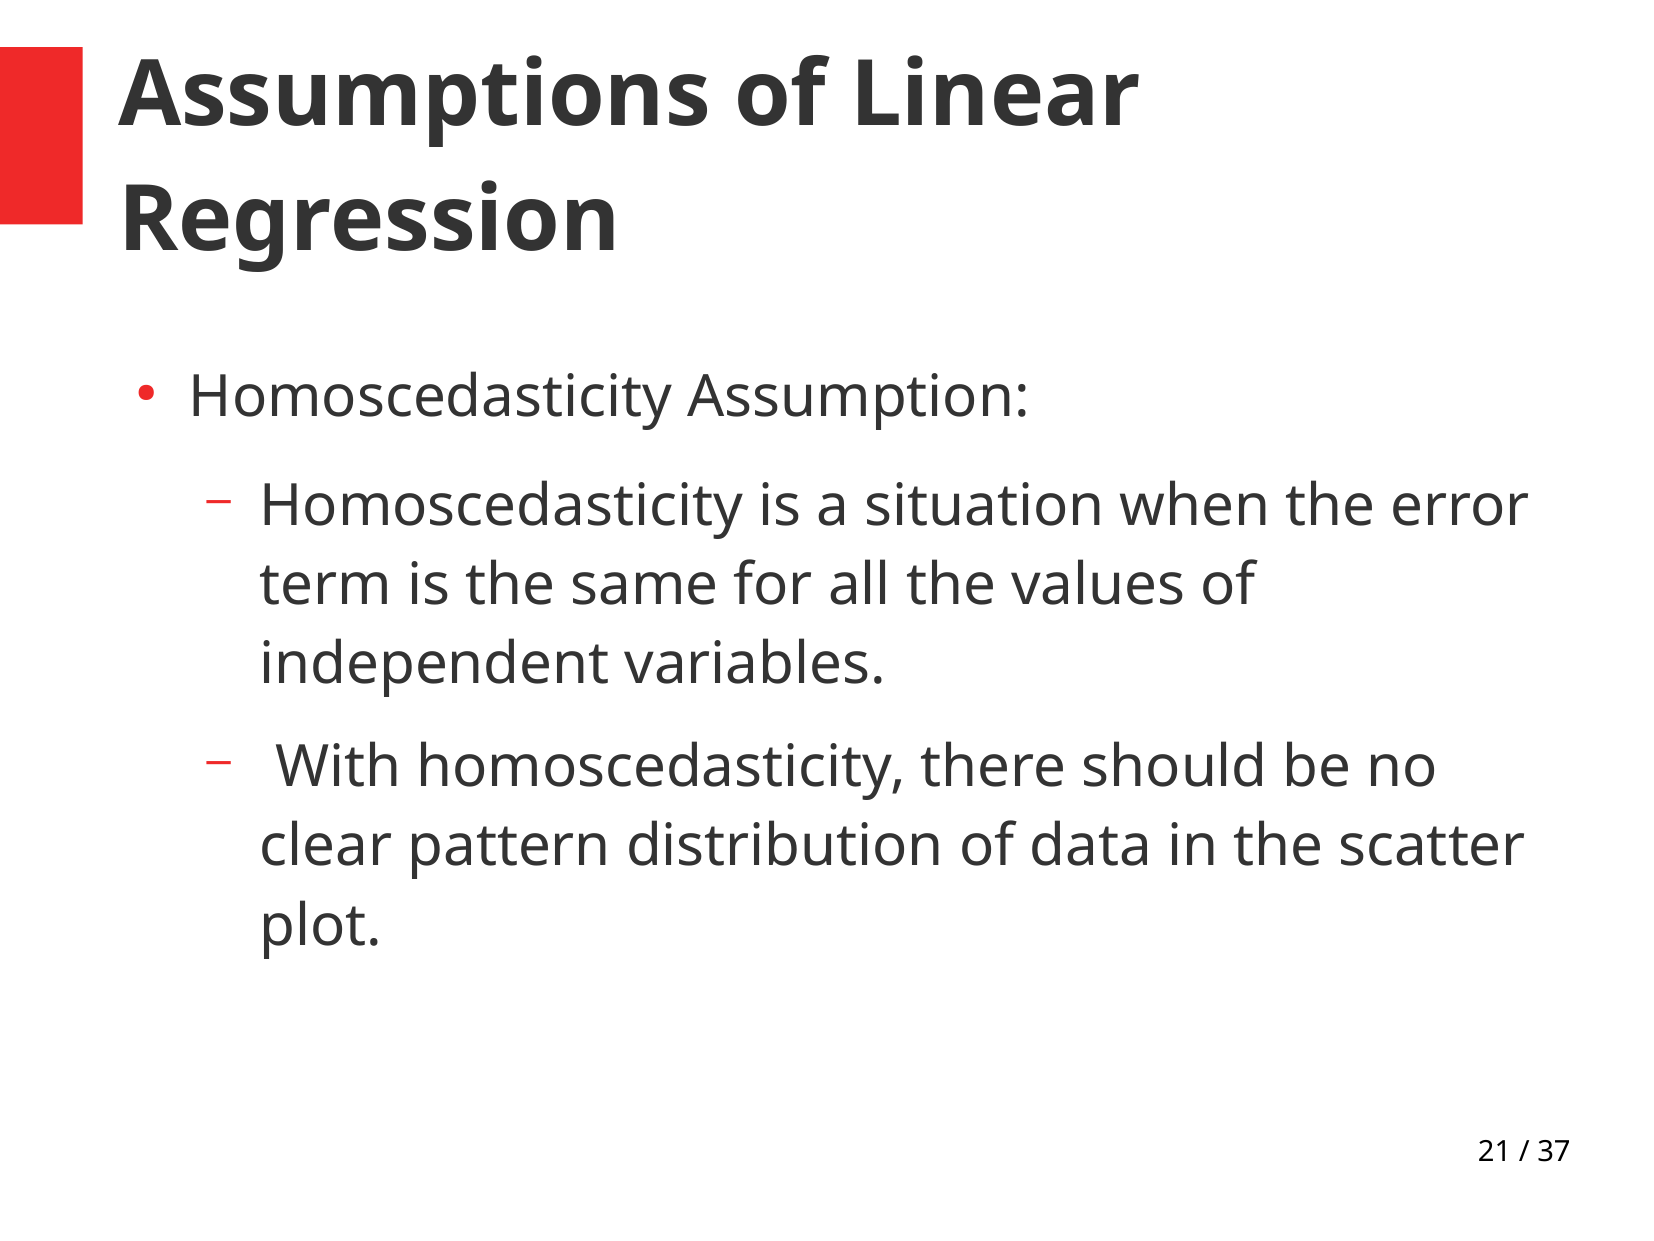

# Assumptions of Linear Regression
Homoscedasticity Assumption:
Homoscedasticity is a situation when the error term is the same for all the values of independent variables.
 With homoscedasticity, there should be no clear pattern distribution of data in the scatter plot.
21